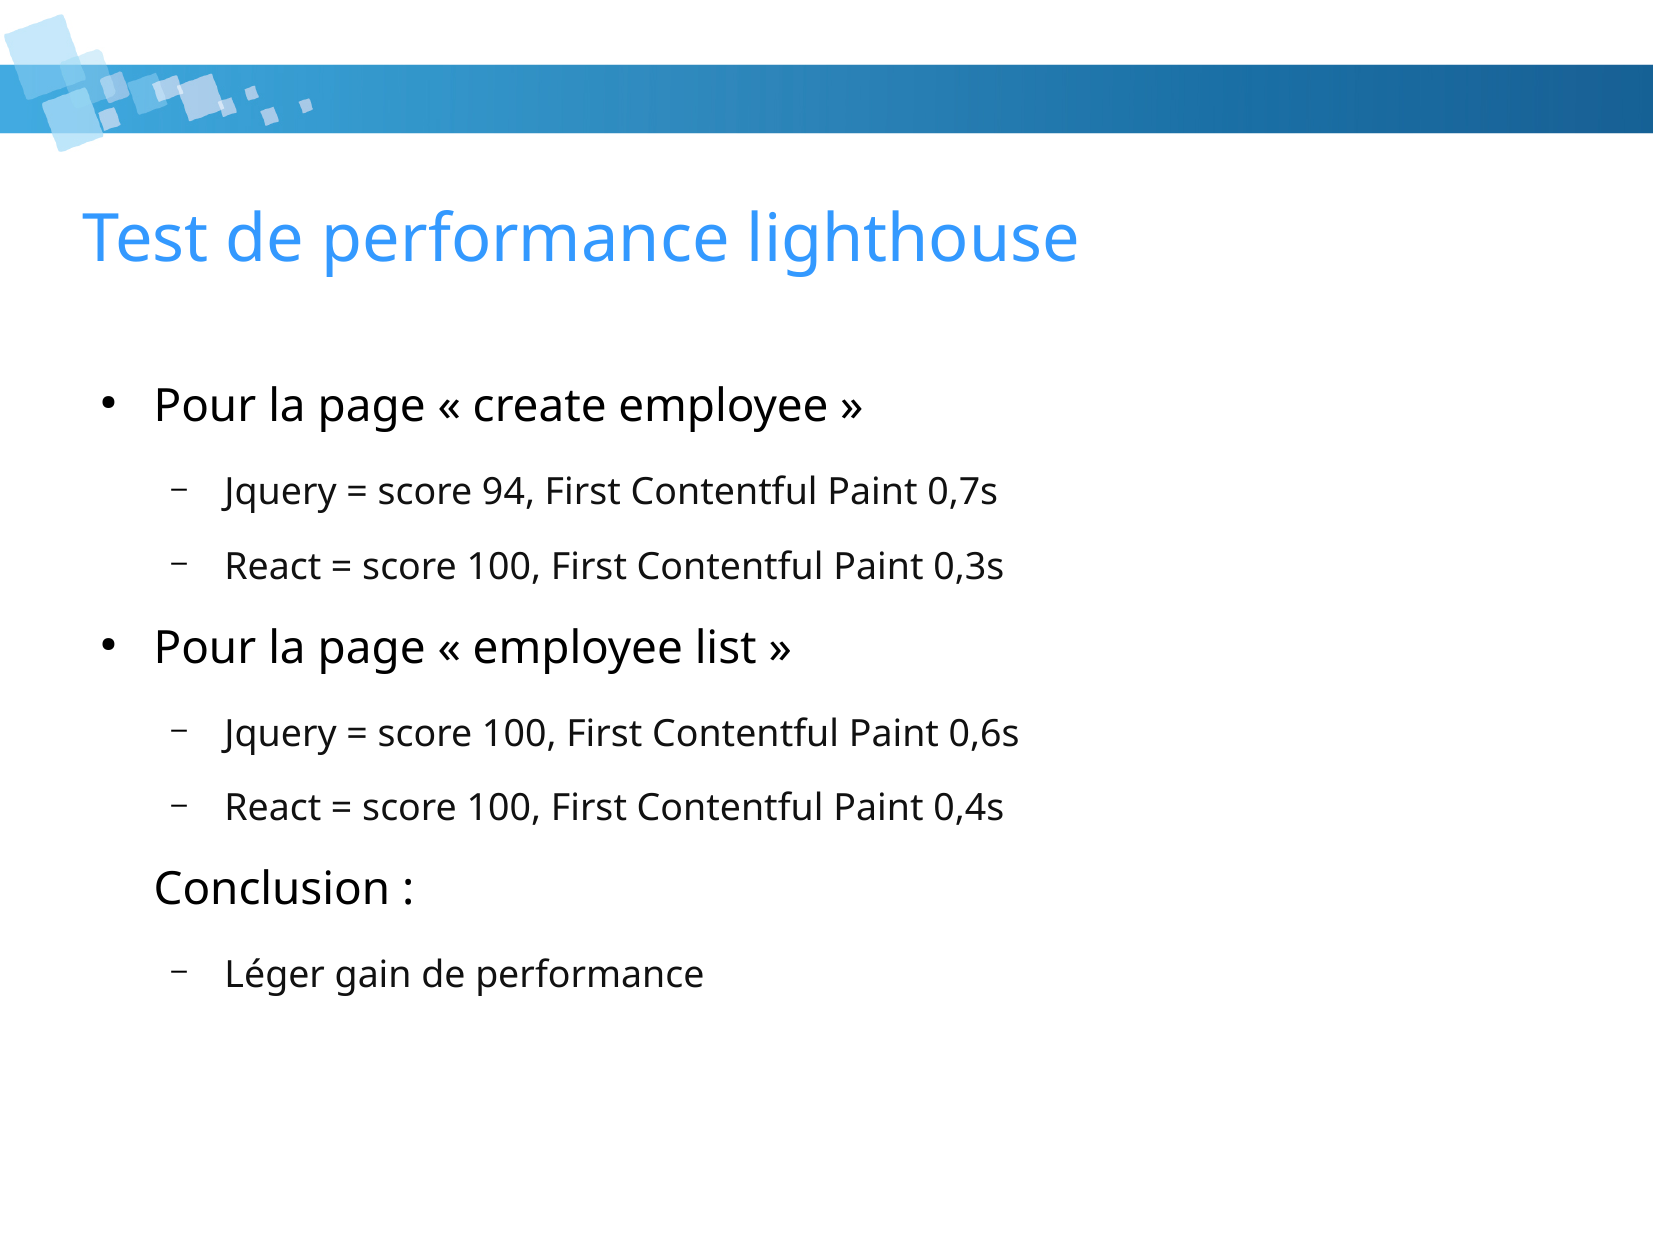

# Test de performance lighthouse
Pour la page « create employee »
Jquery = score 94, First Contentful Paint 0,7s
React = score 100, First Contentful Paint 0,3s
Pour la page « employee list »
Jquery = score 100, First Contentful Paint 0,6s
React = score 100, First Contentful Paint 0,4s
Conclusion :
Léger gain de performance